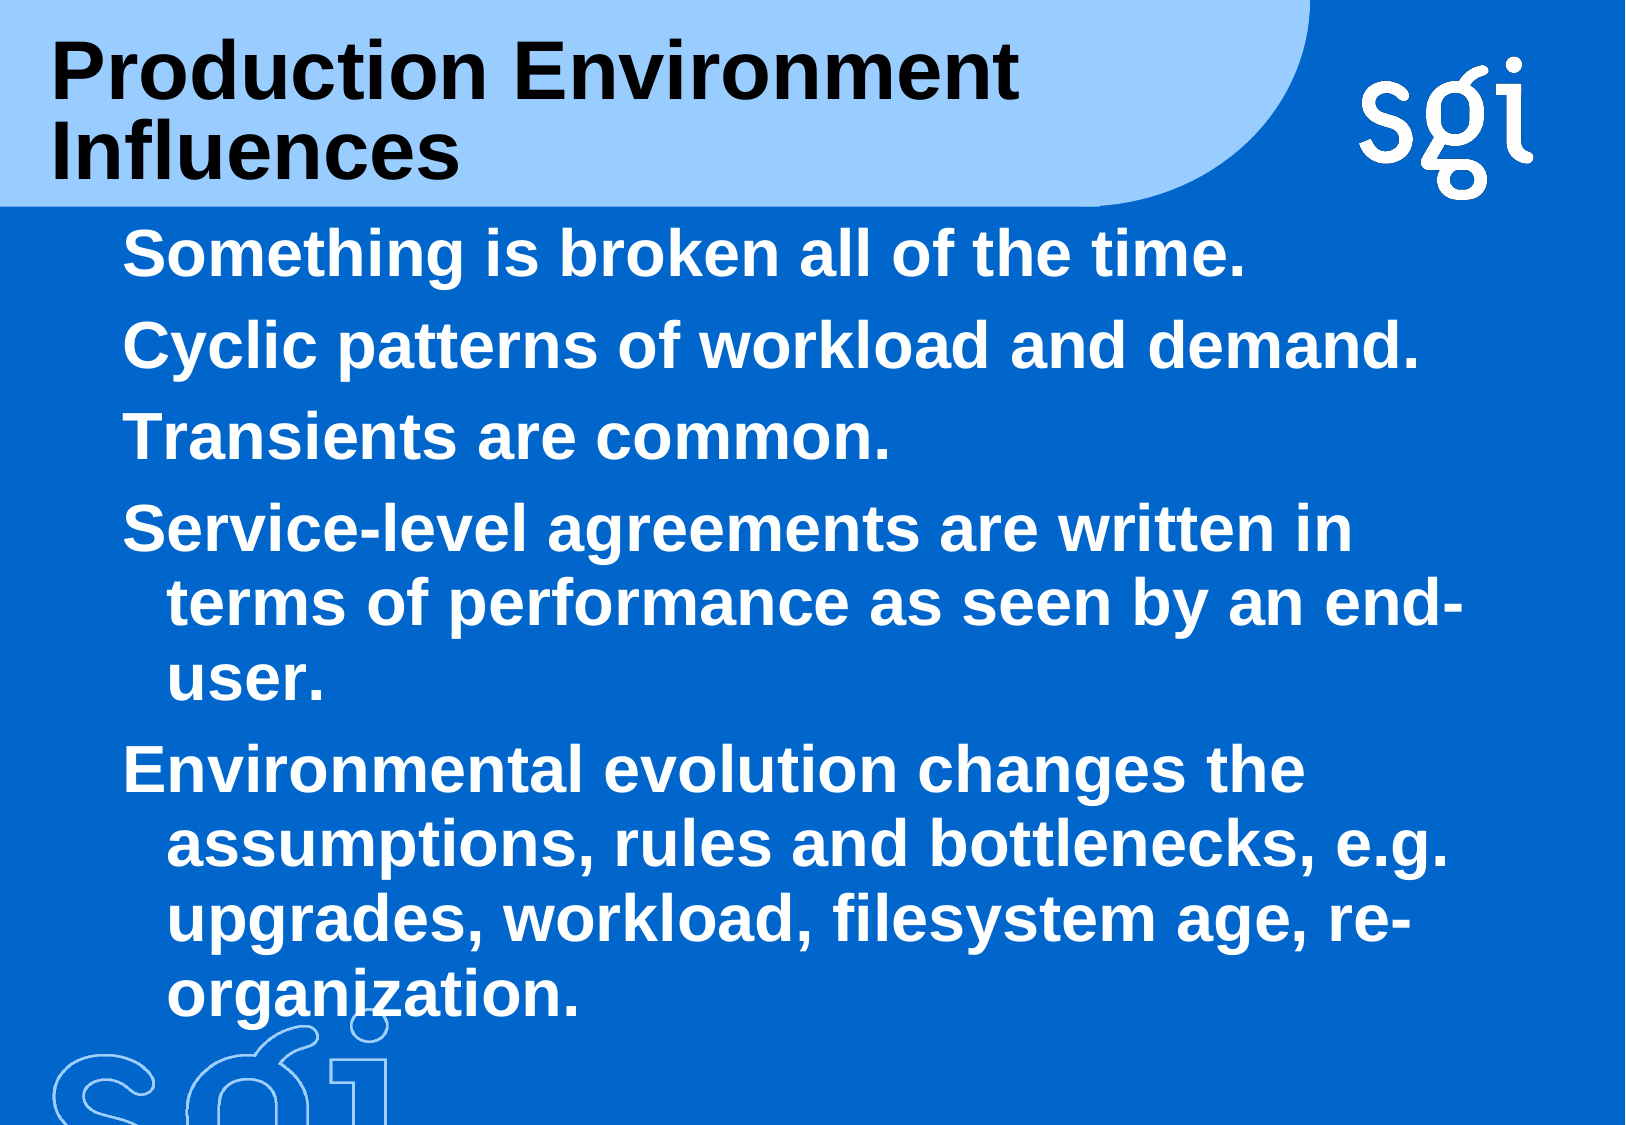

# Production Environment Influences
Something is broken all of the time.
Cyclic patterns of workload and demand.
Transients are common.
Service-level agreements are written in terms of performance as seen by an end-user.
Environmental evolution changes the assumptions, rules and bottlenecks, e.g. upgrades, workload, filesystem age, re-organization.